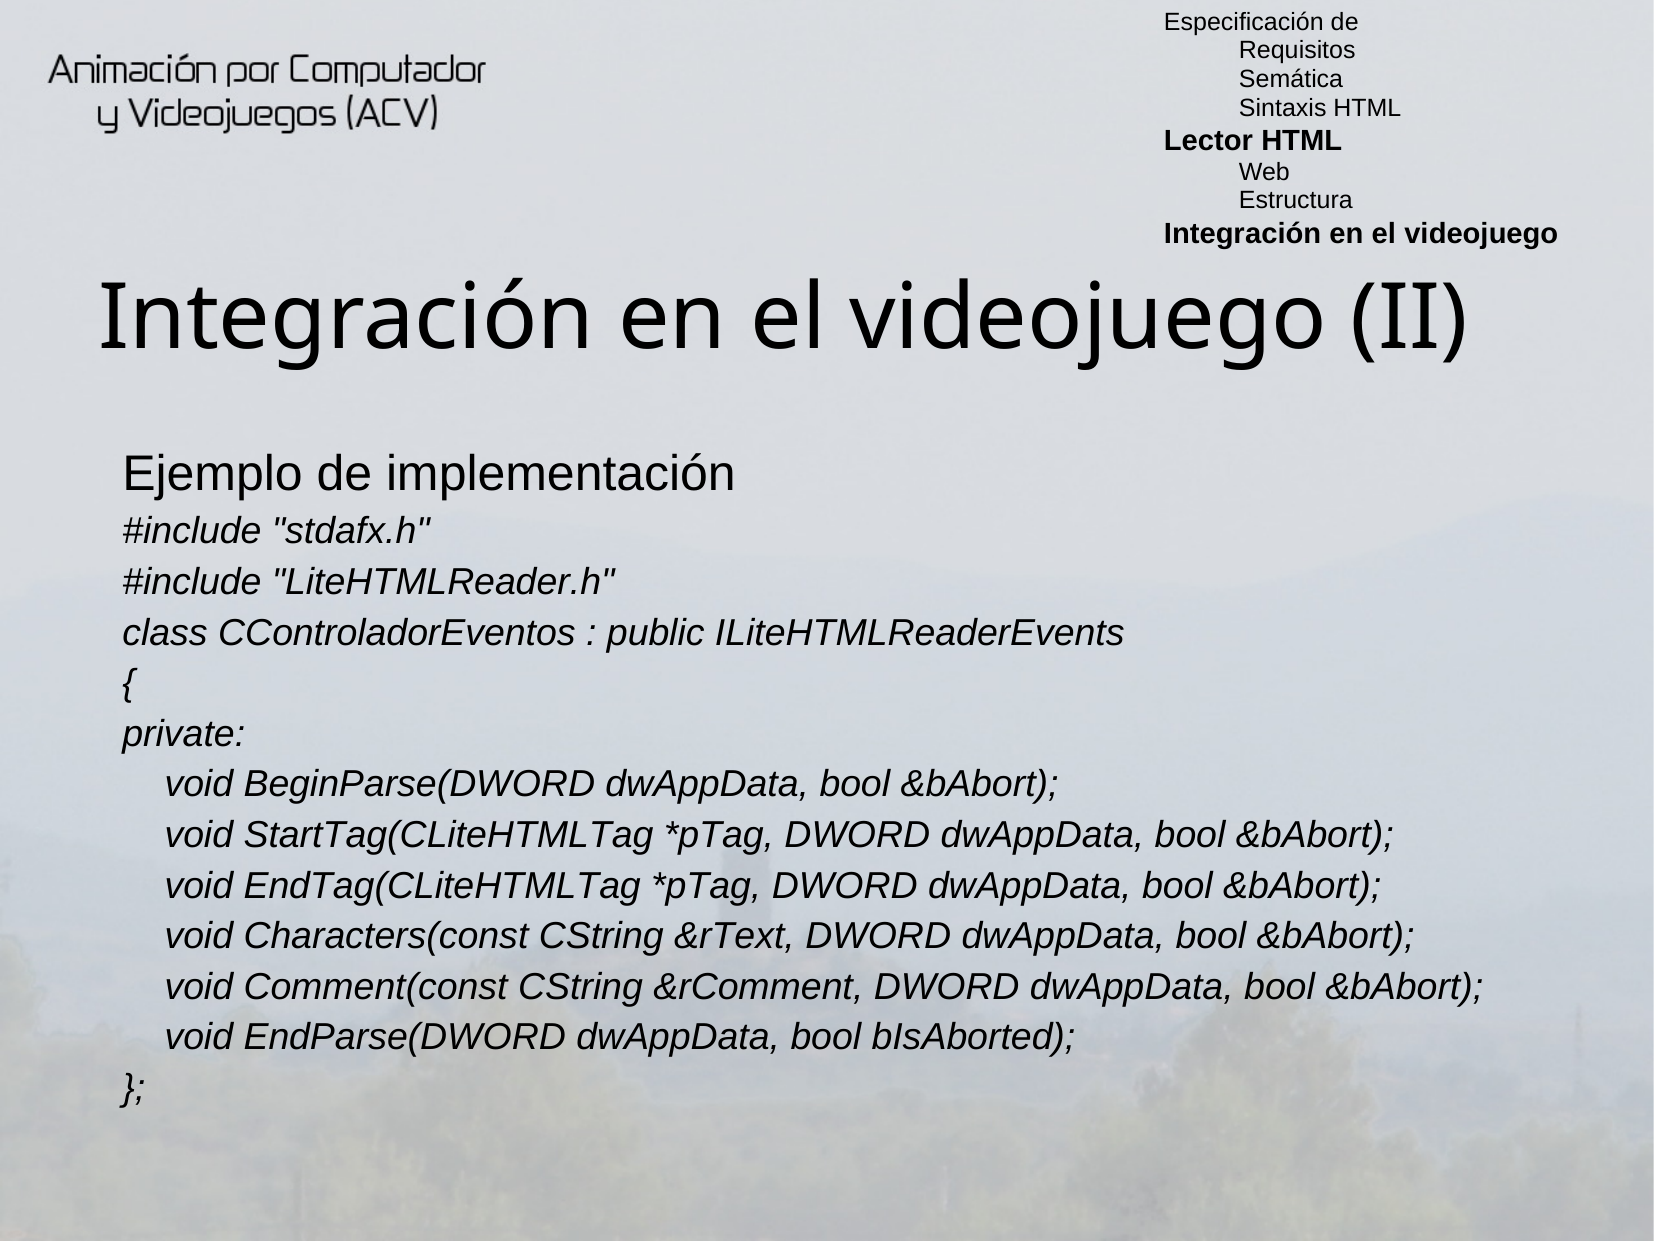

Especificación de
Requisitos
Semática
Sintaxis HTML
Lector HTML
Web
Estructura
Integración en el videojuego
Integración en el videojuego (II)
# Ejemplo de implementación
#include "stdafx.h"
#include "LiteHTMLReader.h"
class CControladorEventos : public ILiteHTMLReaderEvents
{
private:
 void BeginParse(DWORD dwAppData, bool &bAbort);
 void StartTag(CLiteHTMLTag *pTag, DWORD dwAppData, bool &bAbort);
 void EndTag(CLiteHTMLTag *pTag, DWORD dwAppData, bool &bAbort);
 void Characters(const CString &rText, DWORD dwAppData, bool &bAbort);
 void Comment(const CString &rComment, DWORD dwAppData, bool &bAbort);
 void EndParse(DWORD dwAppData, bool bIsAborted);
};